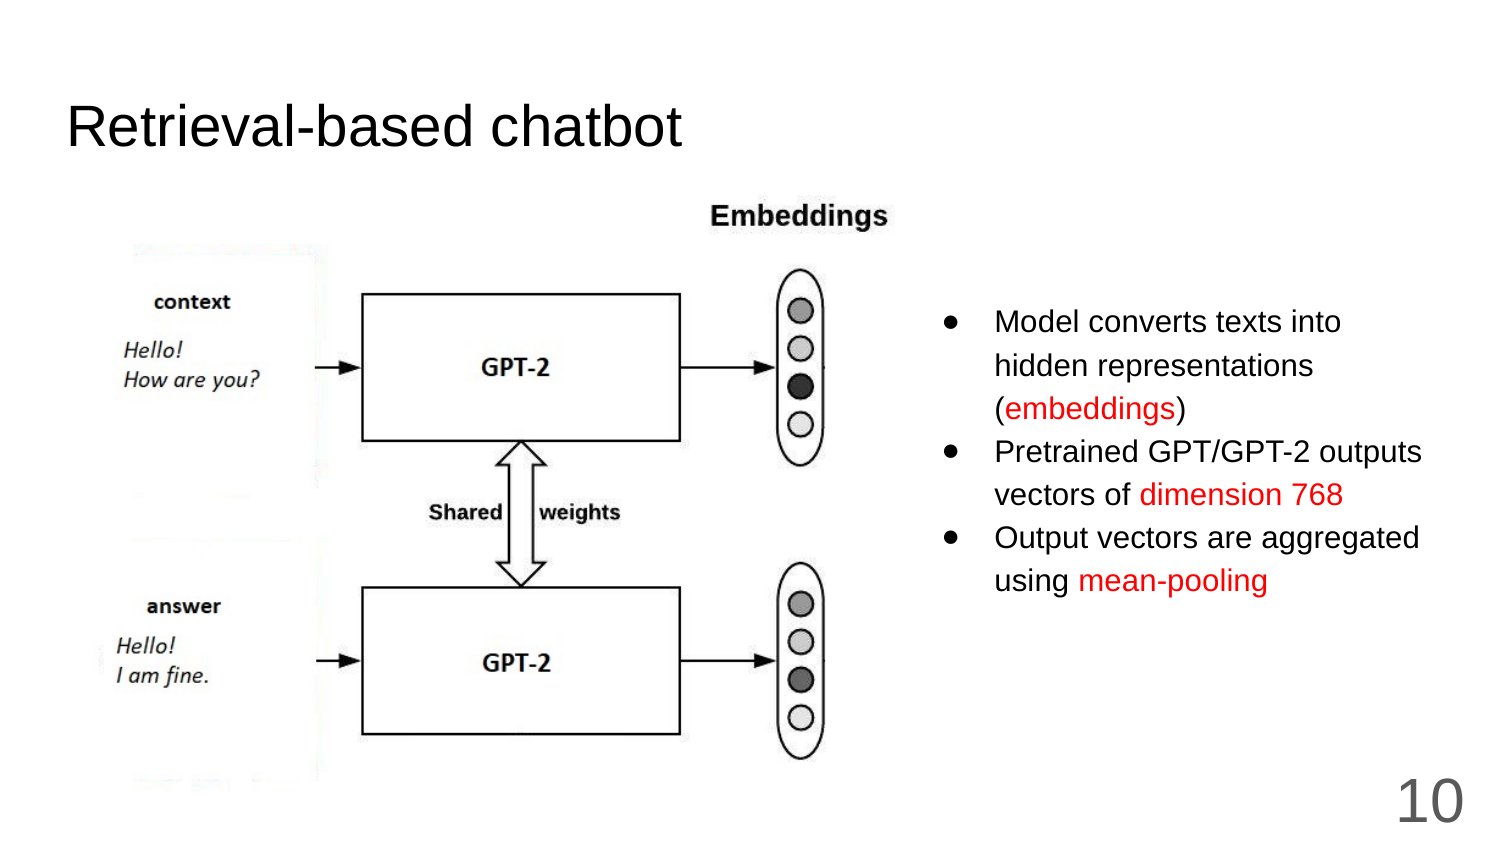

# Retrieval-based chatbot
Model converts texts into hidden representations (embeddings)
Pretrained GPT/GPT-2 outputs vectors of dimension 768
Output vectors are aggregated using mean-pooling
10